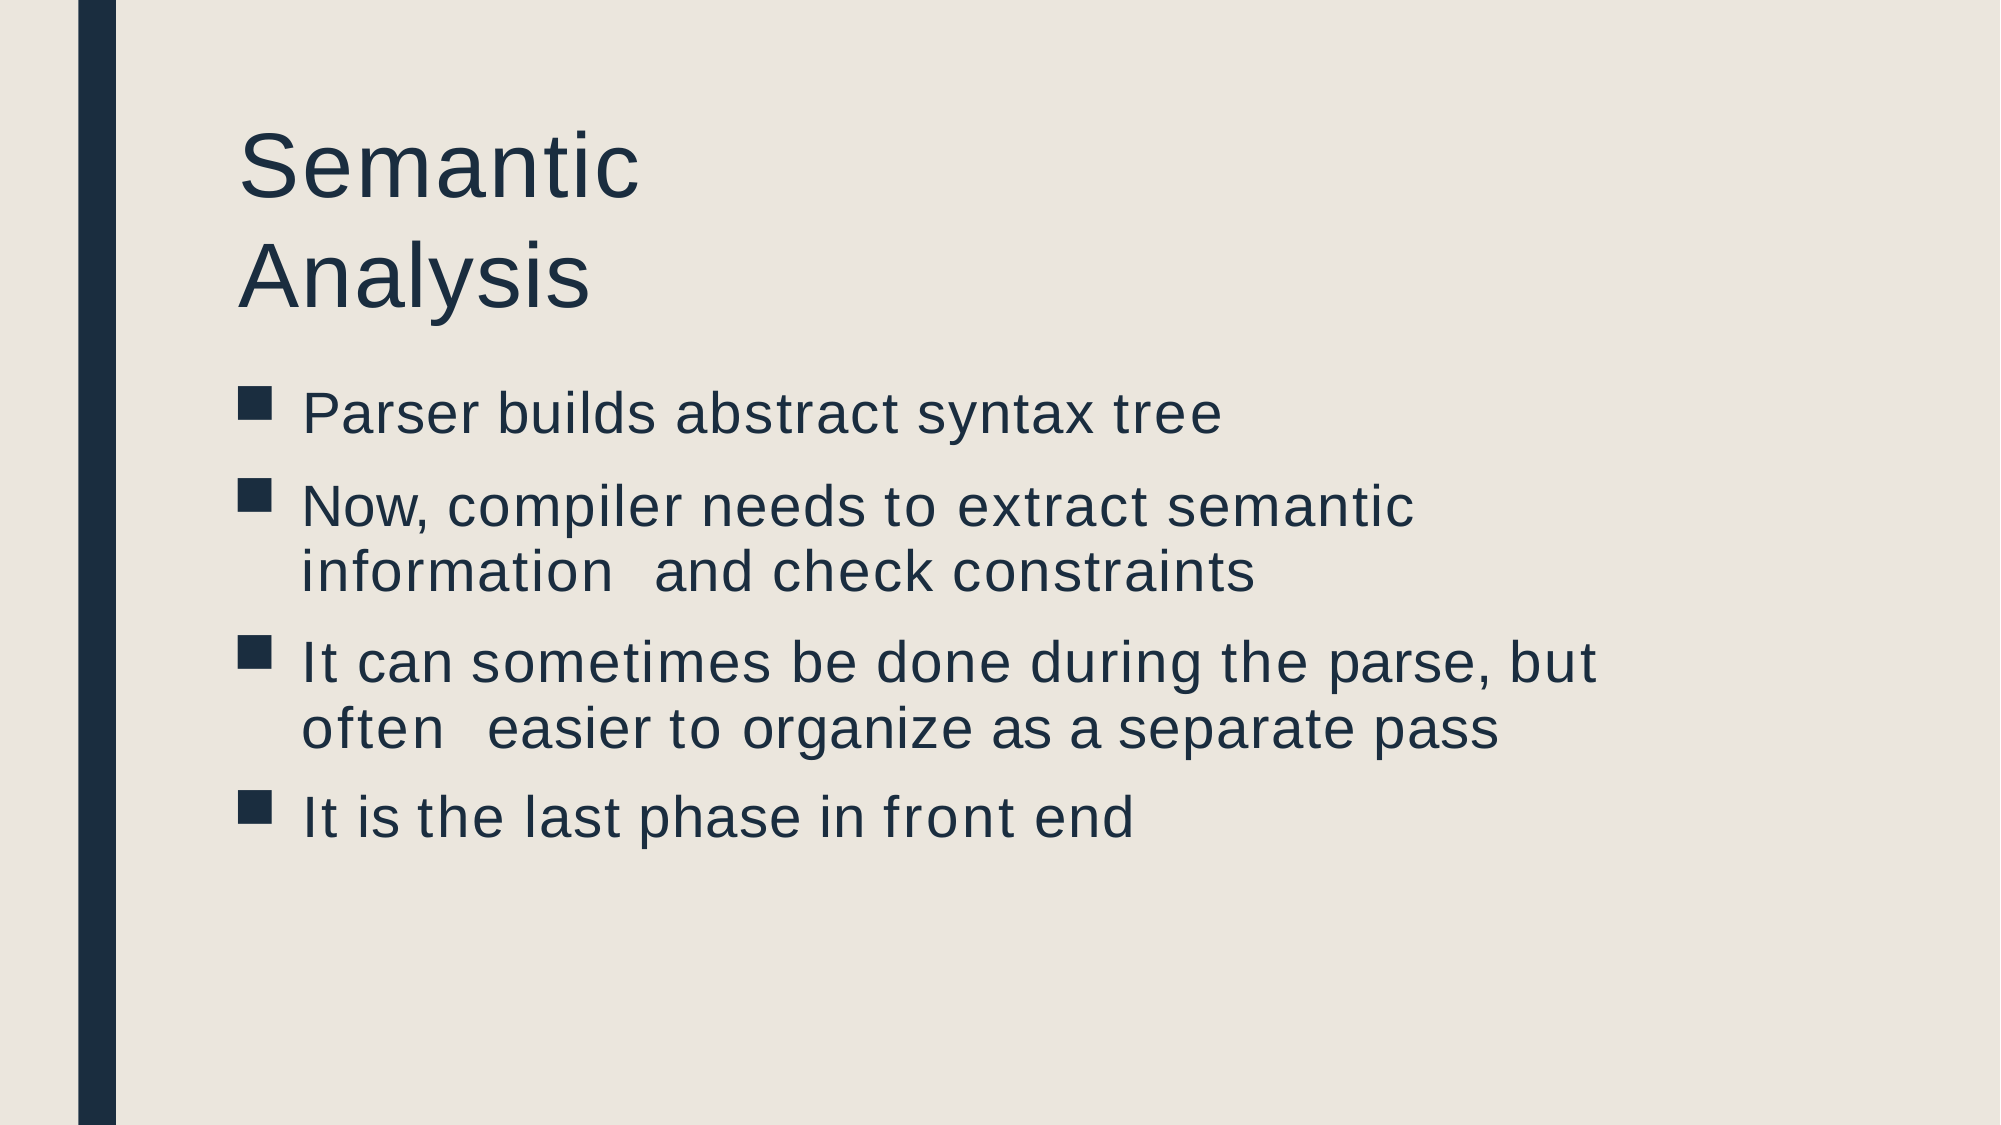

# Semantic Analysis
Parser builds abstract syntax tree
Now, compiler needs to extract semantic information and check constraints
It can sometimes be done during the parse, but often easier to organize as a separate pass
It is the last phase in front end